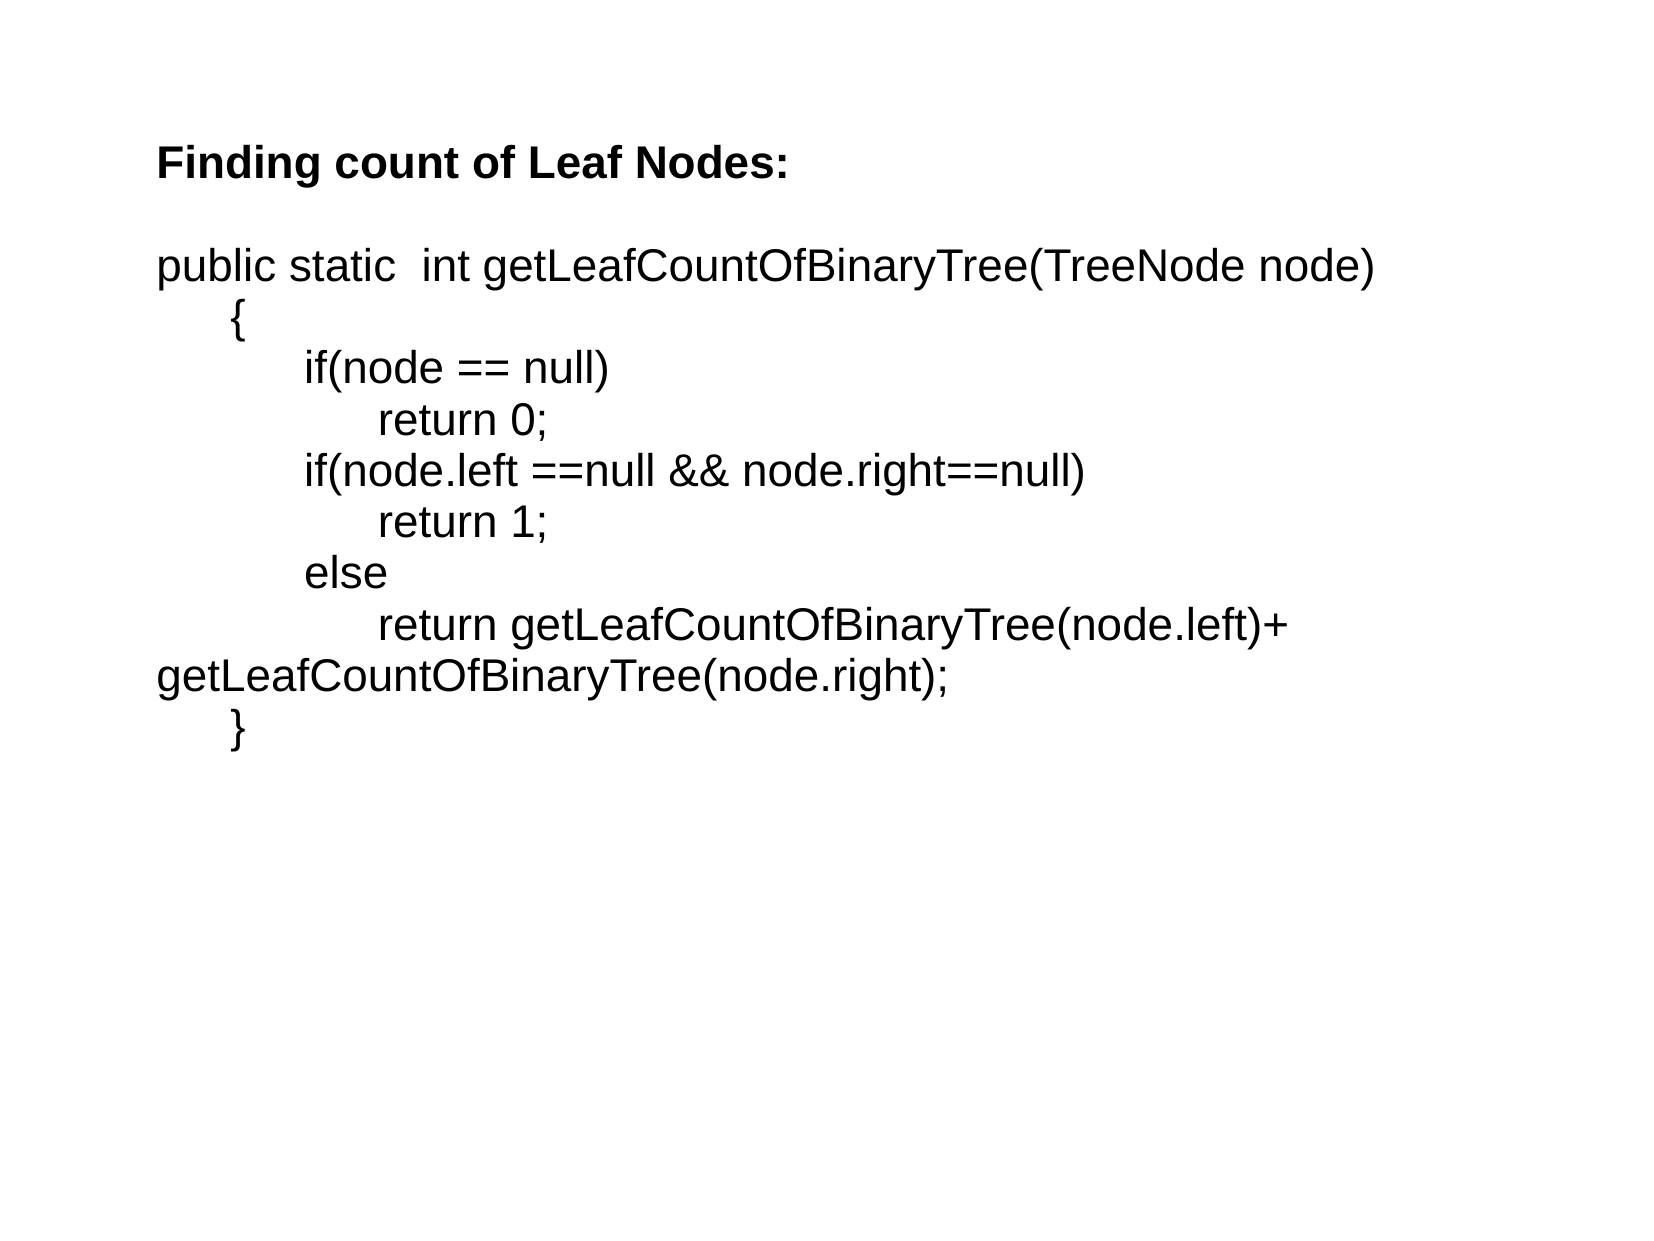

Finding count of Leaf Nodes:
public static int getLeafCountOfBinaryTree(TreeNode node)
	{
		if(node == null)
			return 0;
		if(node.left ==null && node.right==null)
			return 1;
		else
			return getLeafCountOfBinaryTree(node.left)+ getLeafCountOfBinaryTree(node.right);
	}